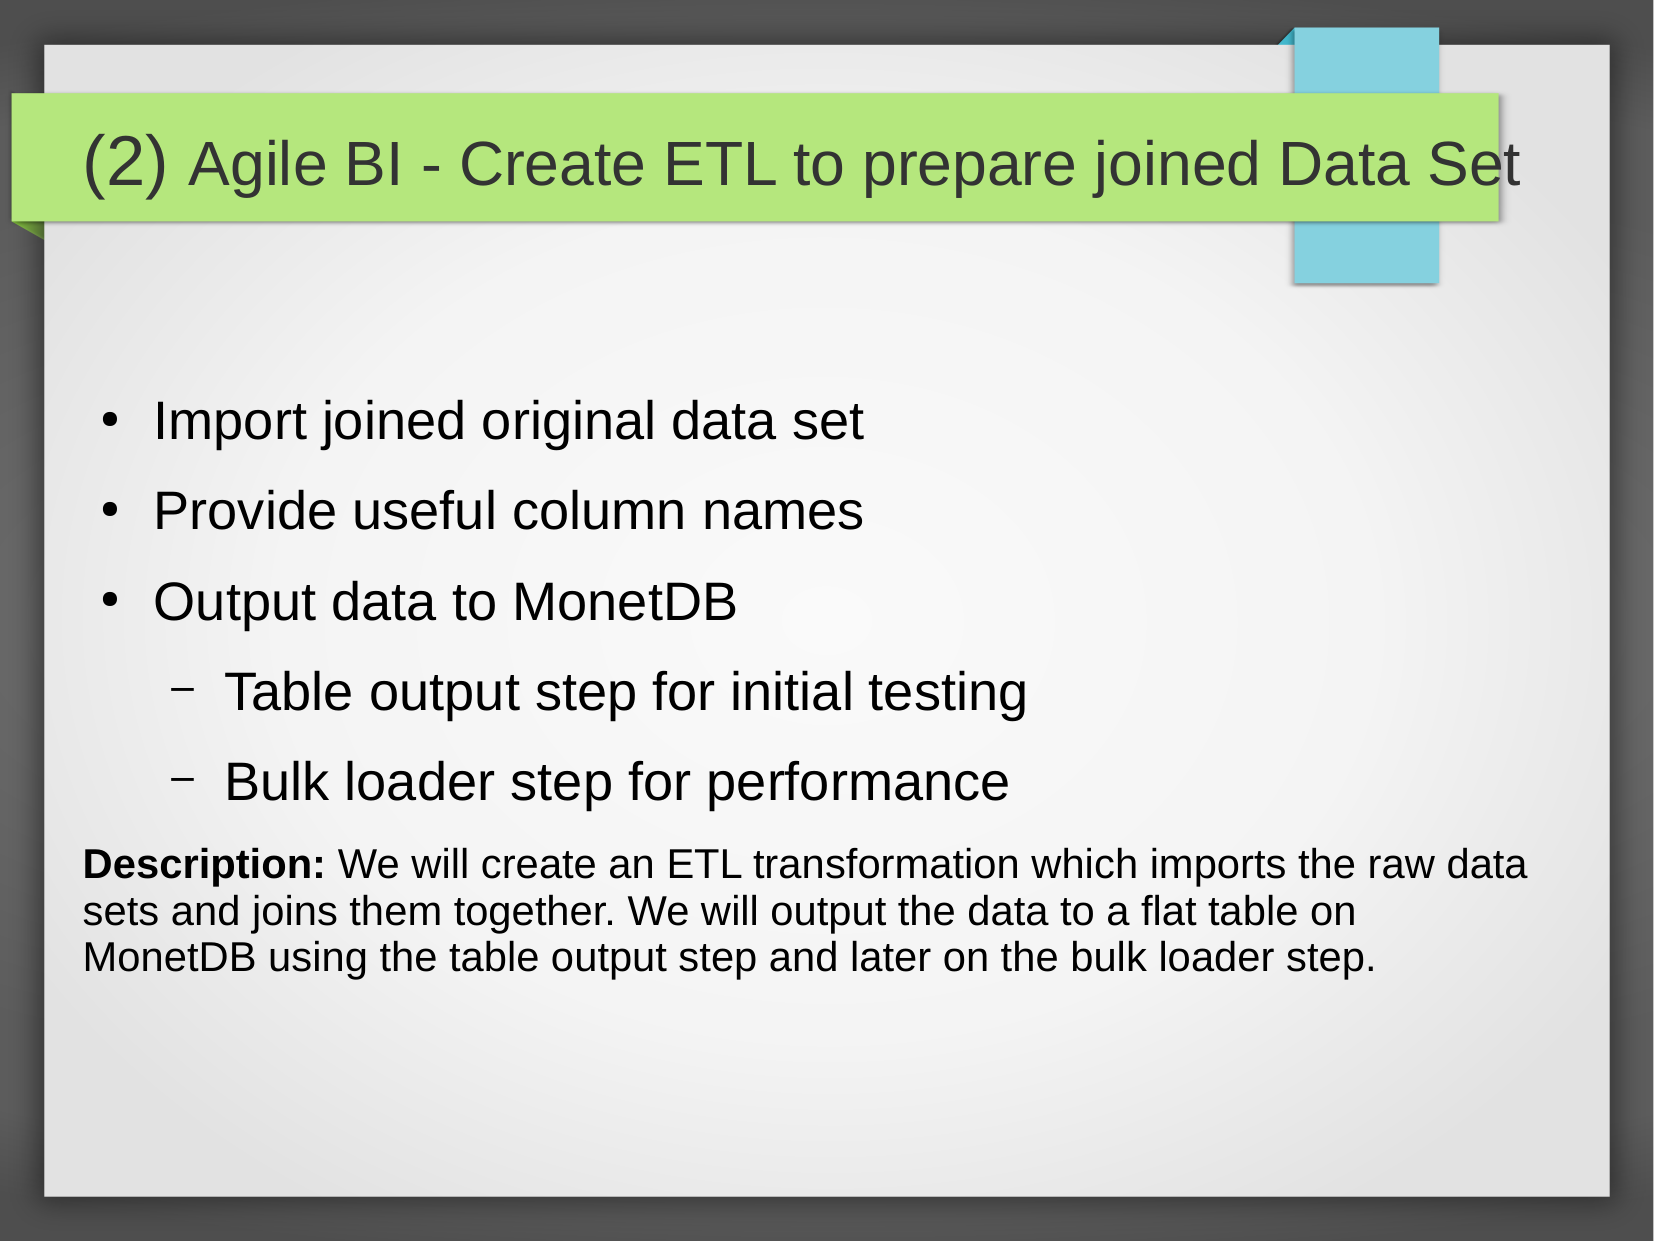

# (2) Agile BI - Create ETL to prepare joined Data Set
Import joined original data set
Provide useful column names
Output data to MonetDB
Table output step for initial testing
Bulk loader step for performance
Description: We will create an ETL transformation which imports the raw data sets and joins them together. We will output the data to a flat table on MonetDB using the table output step and later on the bulk loader step.